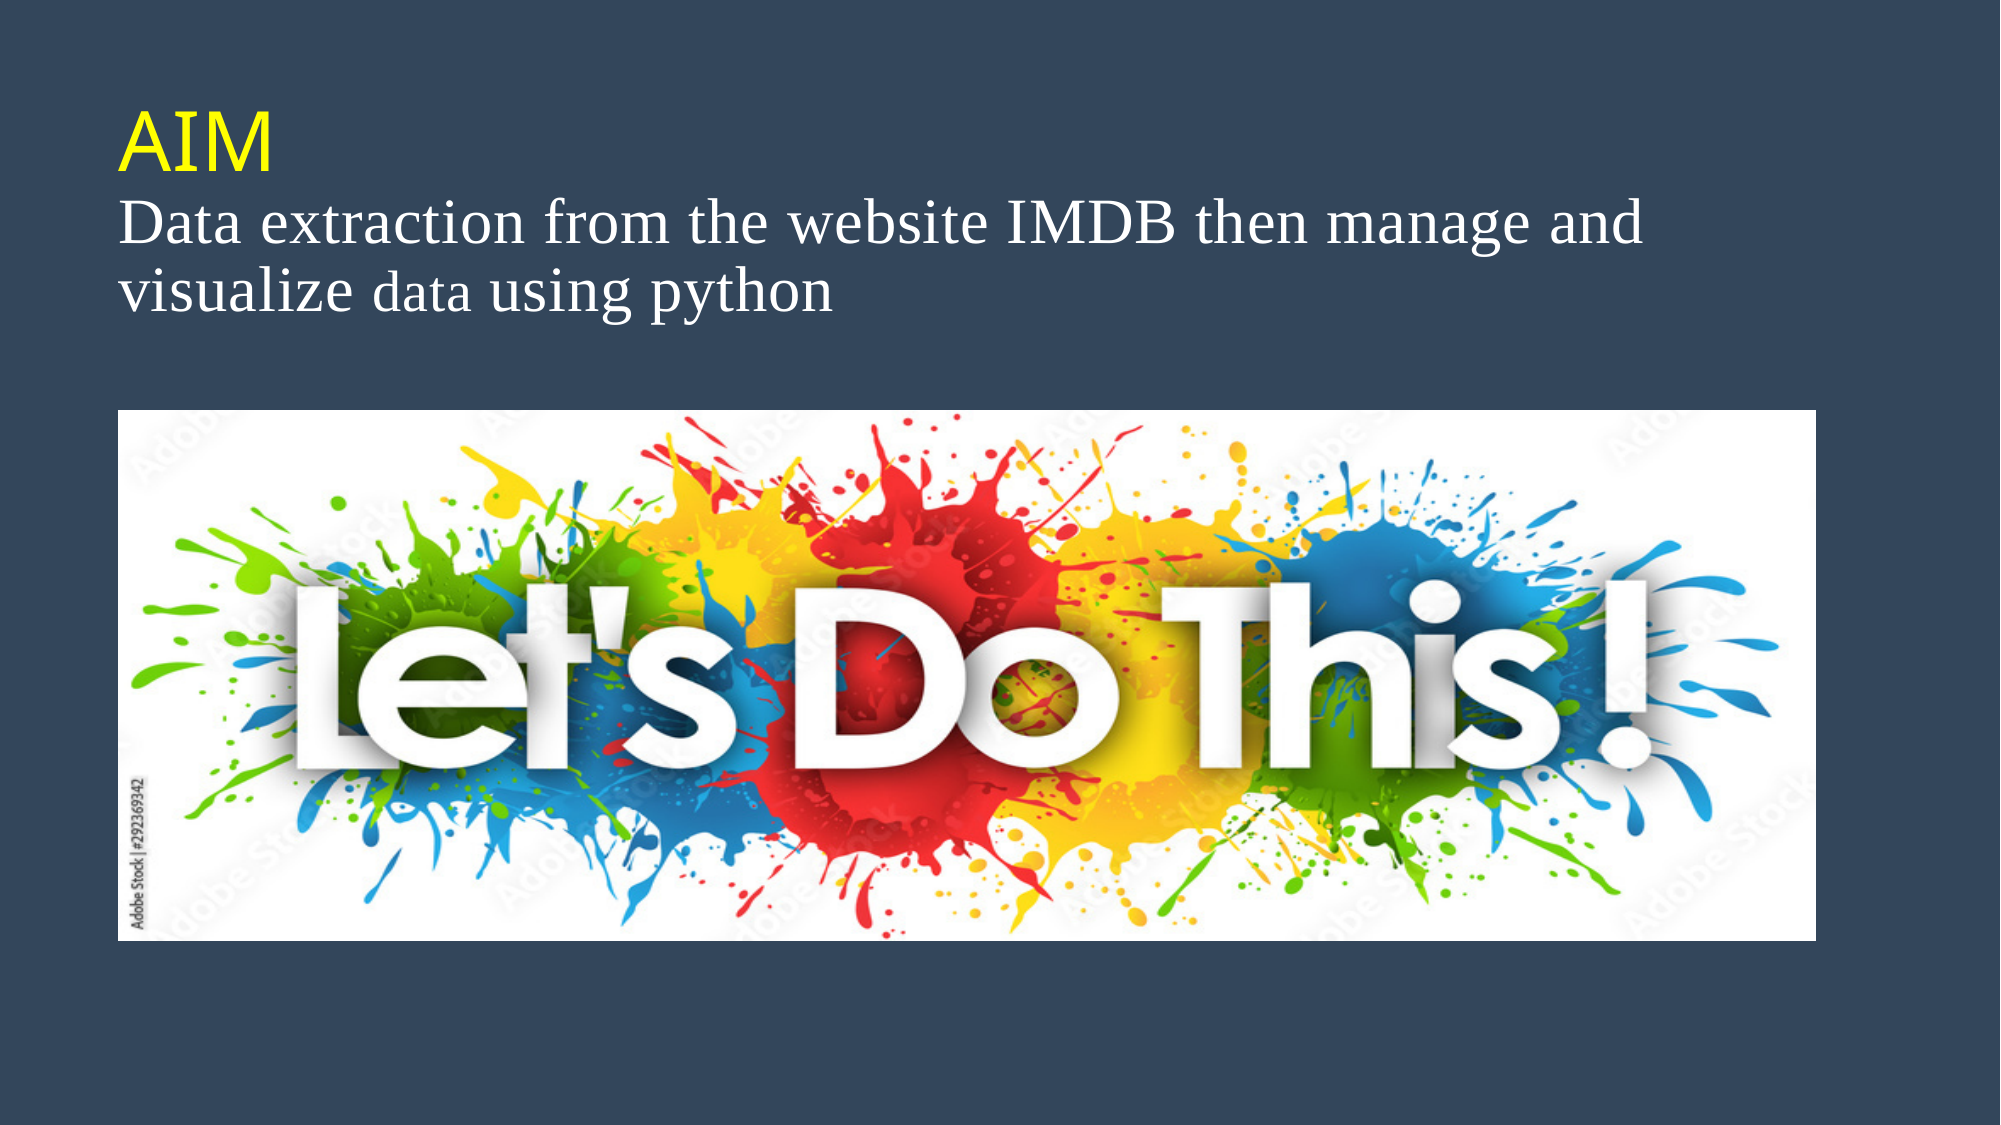

# AIM Data extraction from the website IMDB then manage and visualize data using python